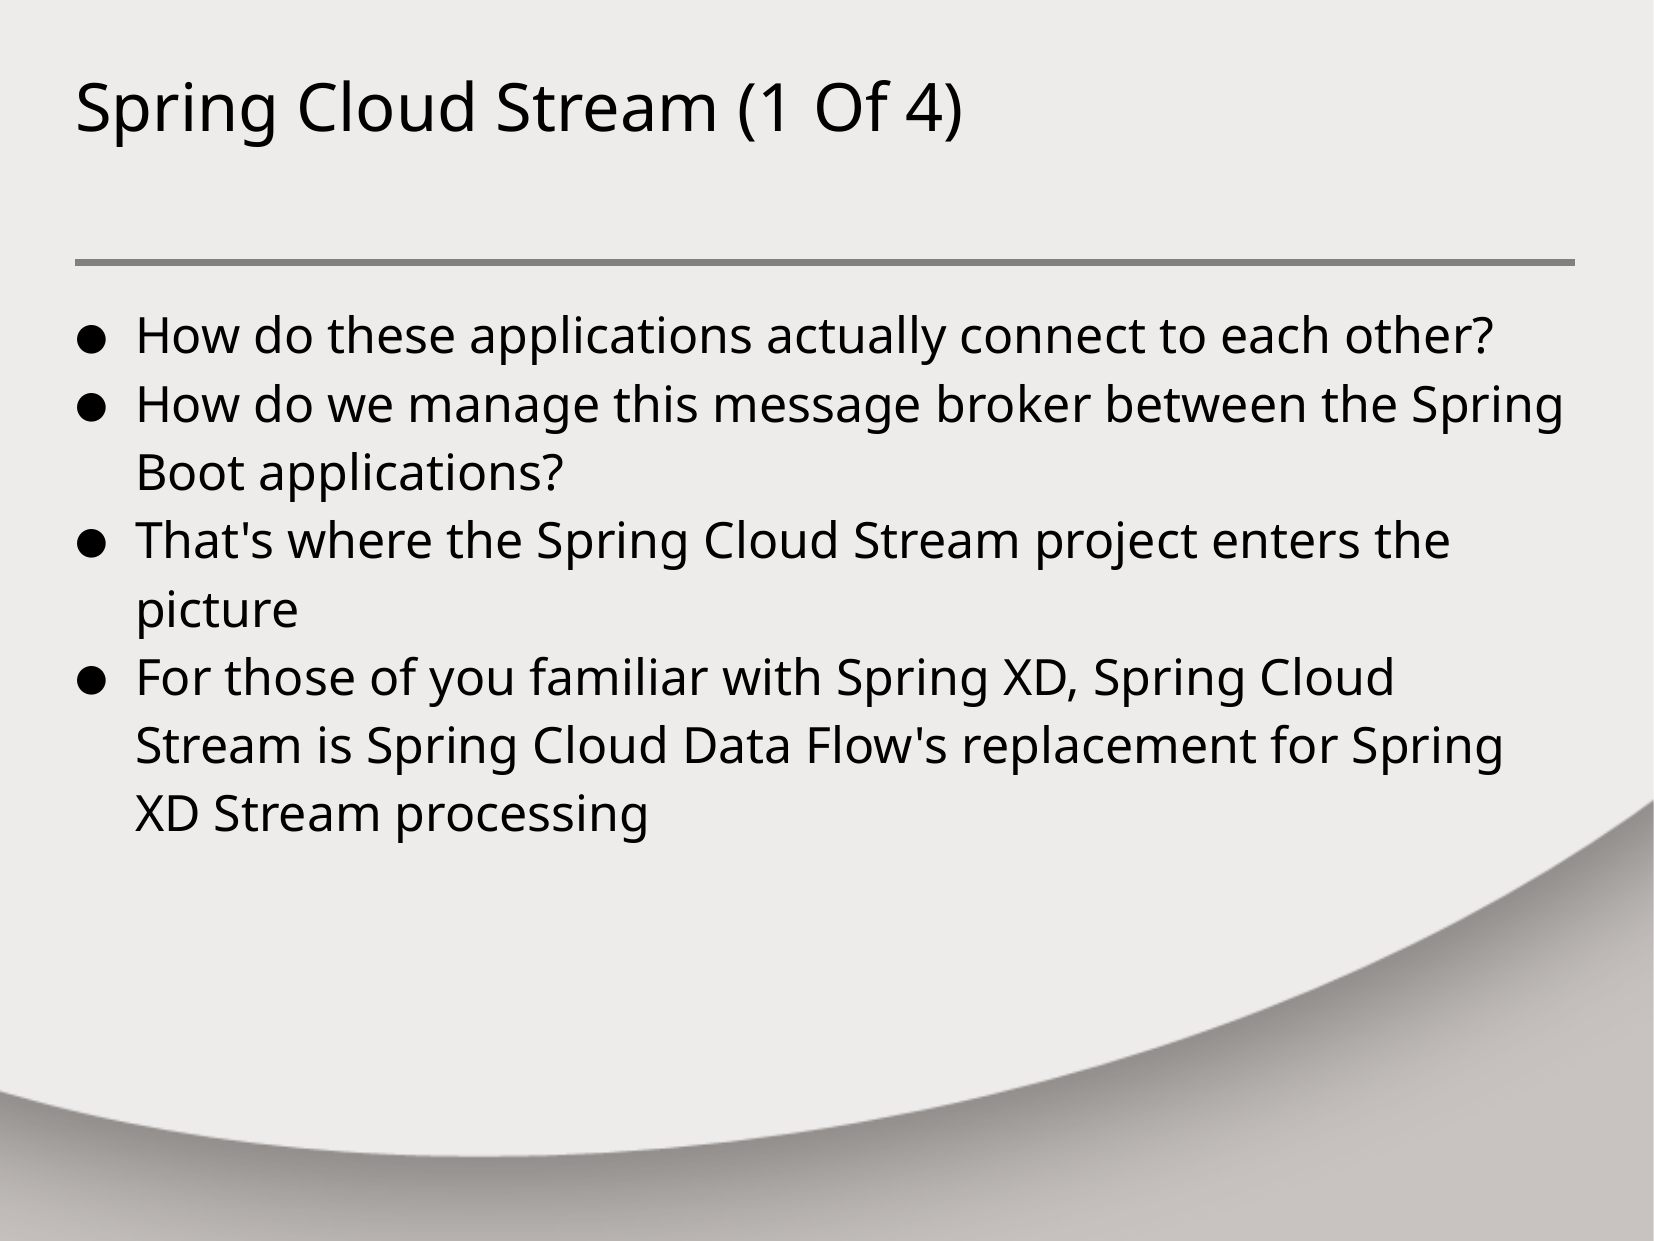

# Spring Cloud Stream (1 Of 4)
How do these applications actually connect to each other?
How do we manage this message broker between the Spring Boot applications?
That's where the Spring Cloud Stream project enters the picture
For those of you familiar with Spring XD, Spring Cloud Stream is Spring Cloud Data Flow's replacement for Spring XD Stream processing